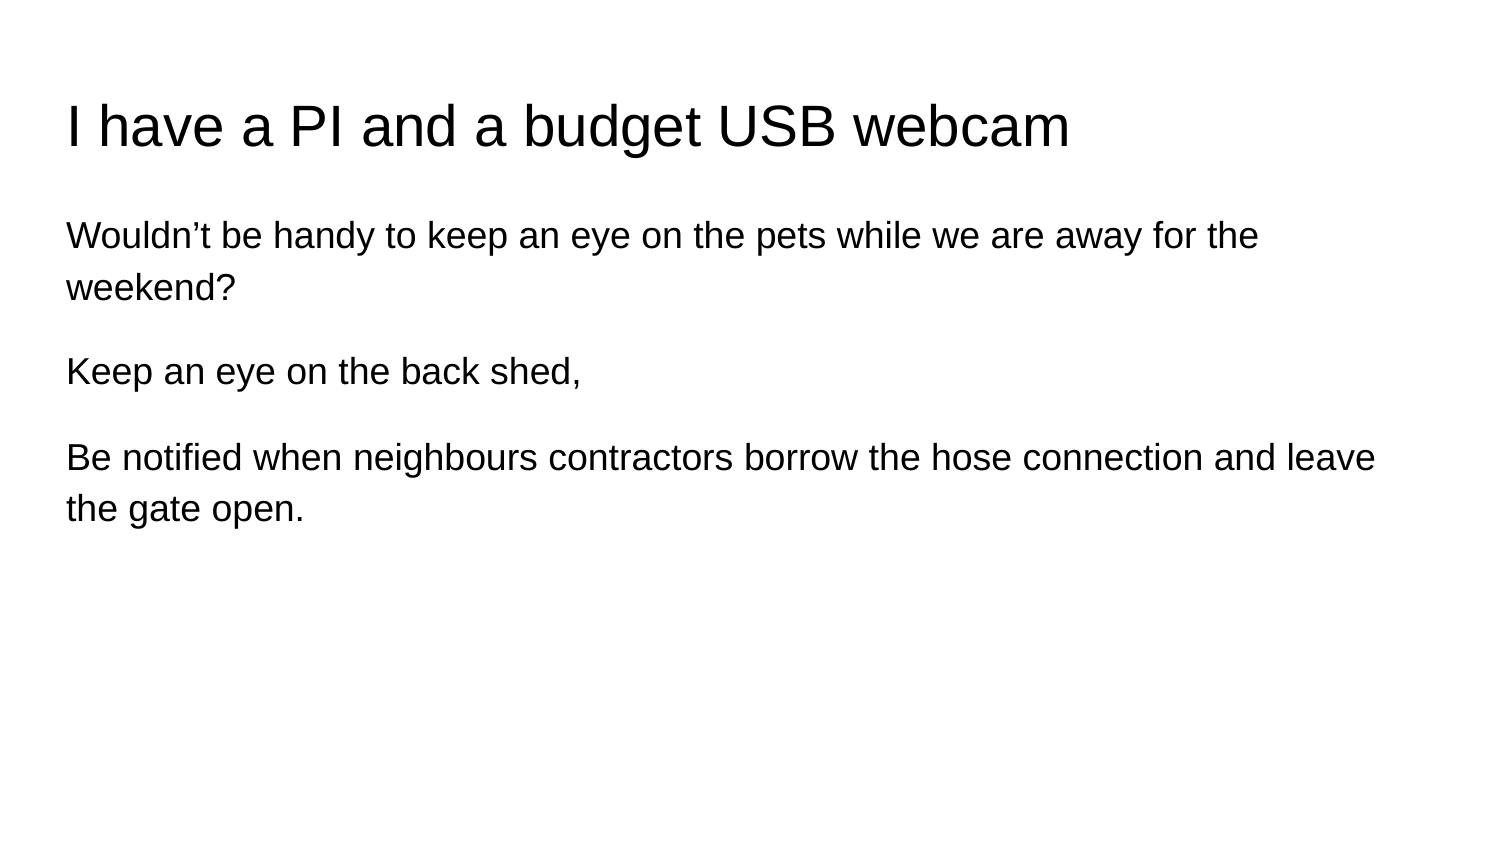

# I have a PI and a budget USB webcam
Wouldn’t be handy to keep an eye on the pets while we are away for the weekend?
Keep an eye on the back shed,
Be notified when neighbours contractors borrow the hose connection and leave the gate open.